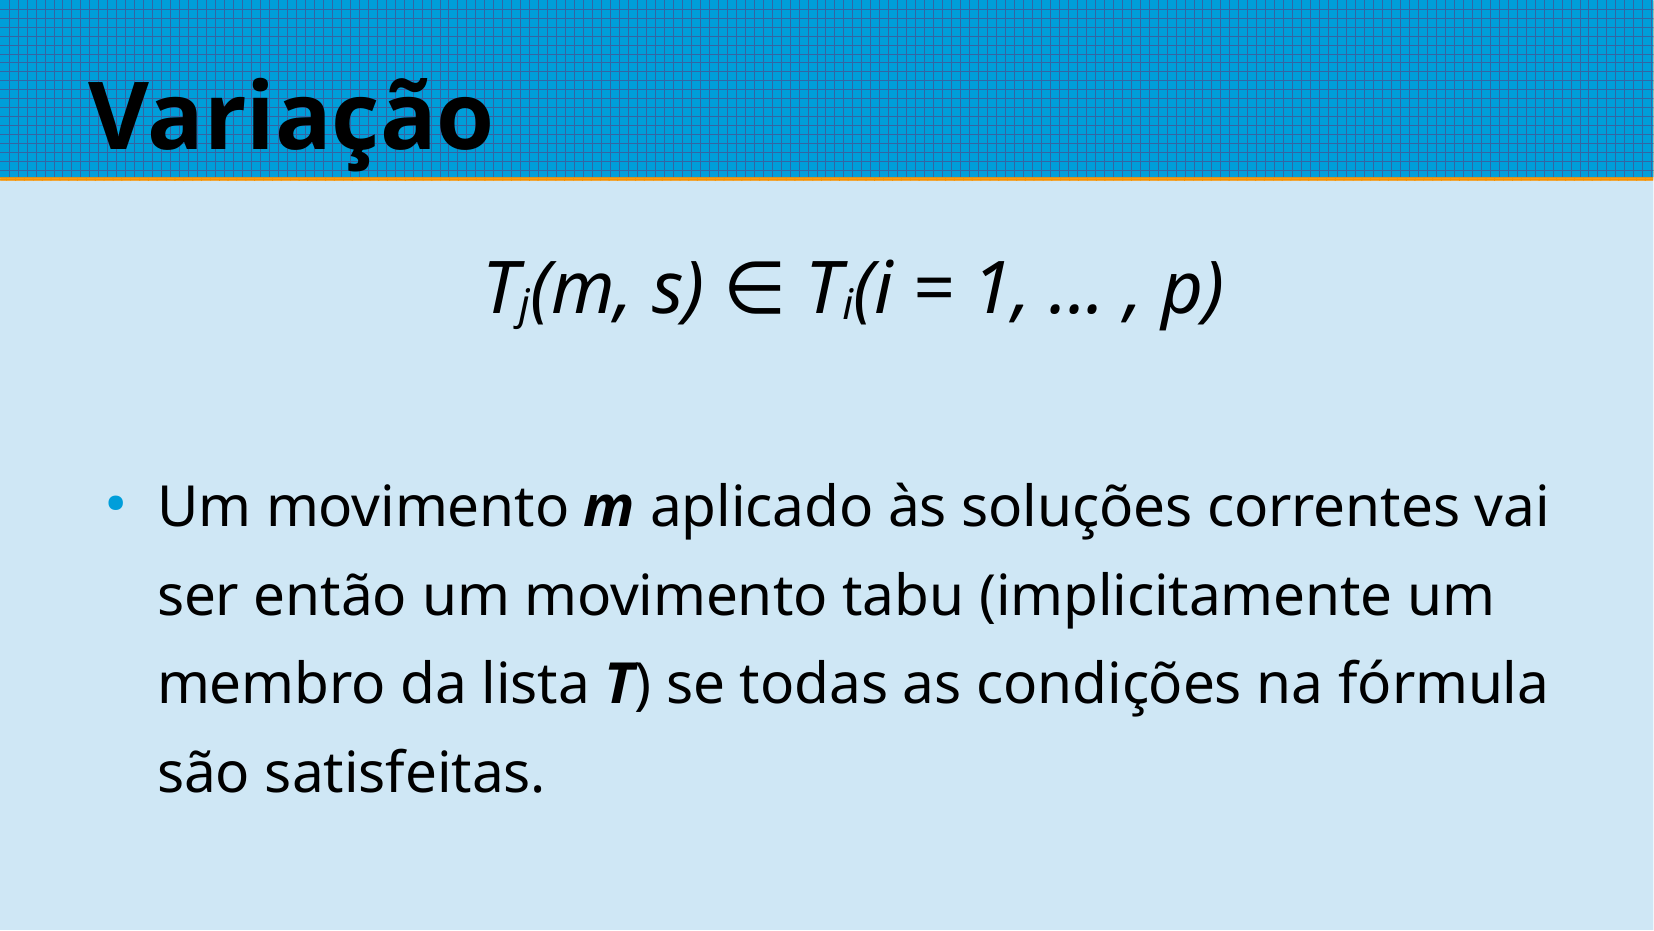

Variação
# Tj(m, s) ∈ Ti(i = 1, ... , p)
Um movimento m aplicado às soluções correntes vai ser então um movimento tabu (implicitamente um membro da lista T) se todas as condições na fórmula são satisfeitas.